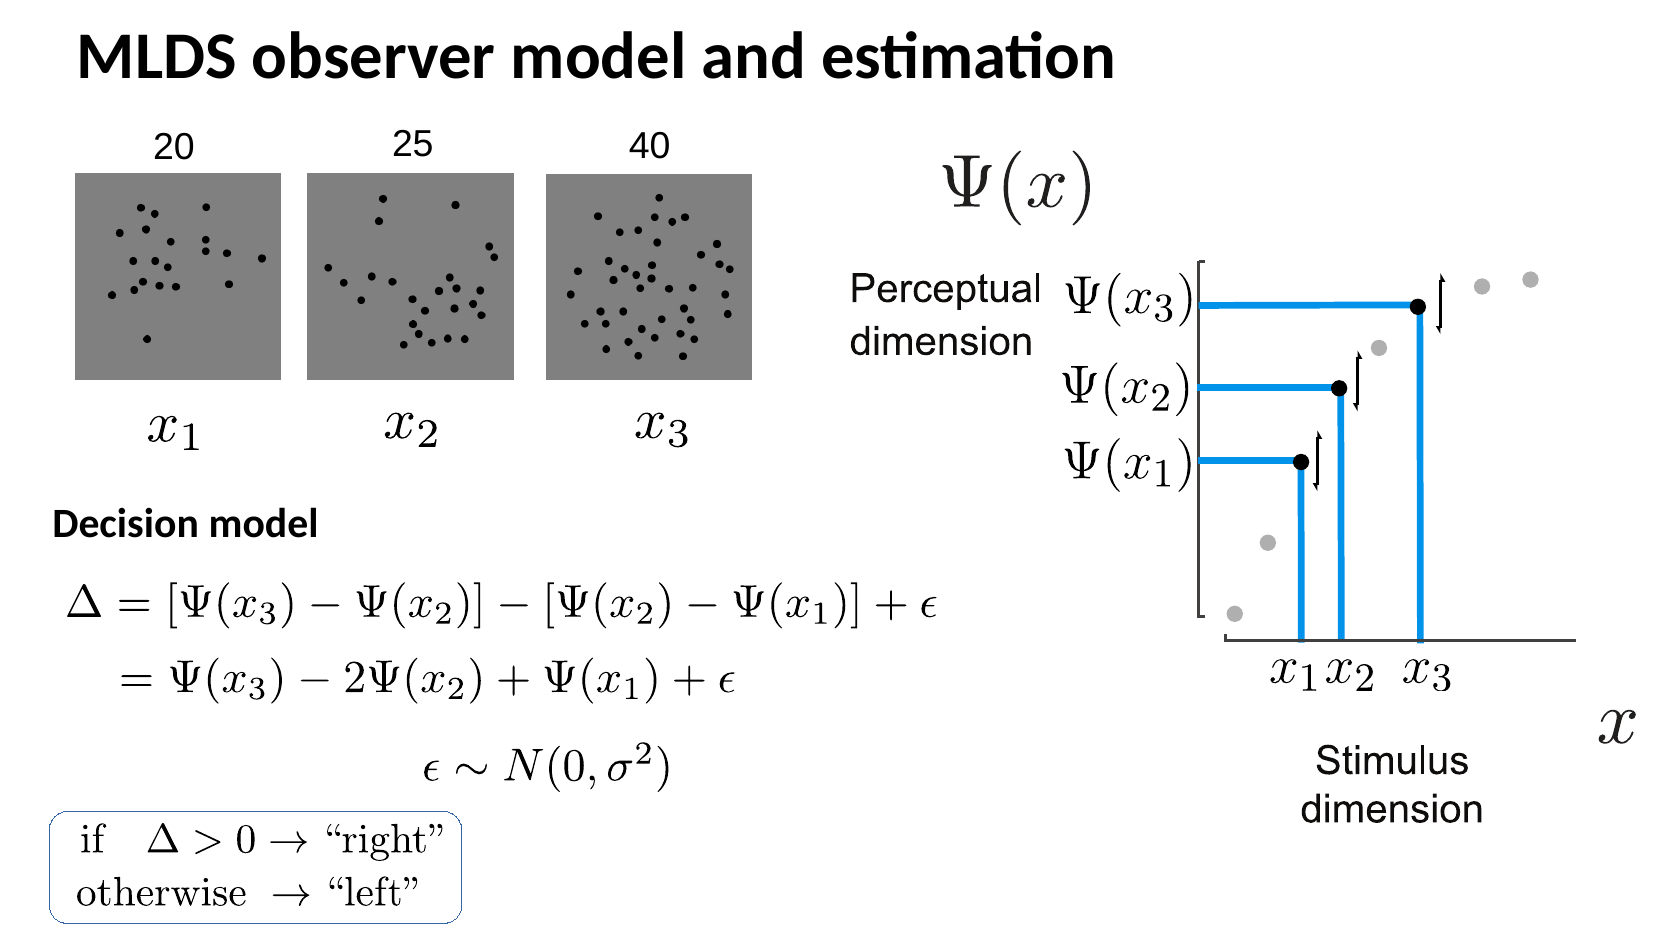

# MLDS observer model and estimation
25
40
20
Decision model